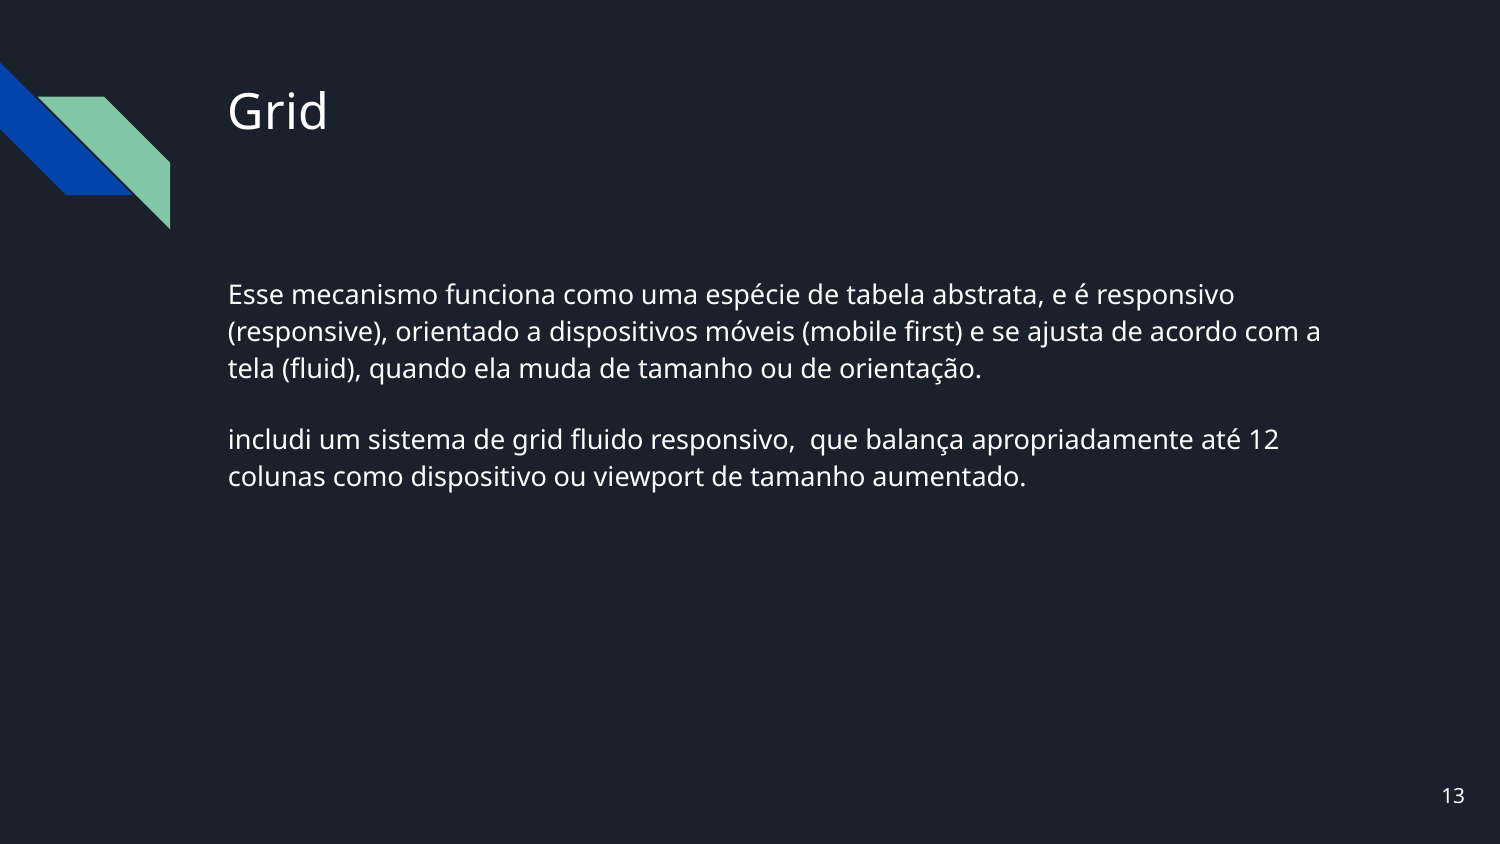

# Grid
Esse mecanismo funciona como uma espécie de tabela abstrata, e é responsivo (responsive), orientado a dispositivos móveis (mobile first) e se ajusta de acordo com a tela (fluid), quando ela muda de tamanho ou de orientação.
includi um sistema de grid fluido responsivo, que balança apropriadamente até 12 colunas como dispositivo ou viewport de tamanho aumentado.